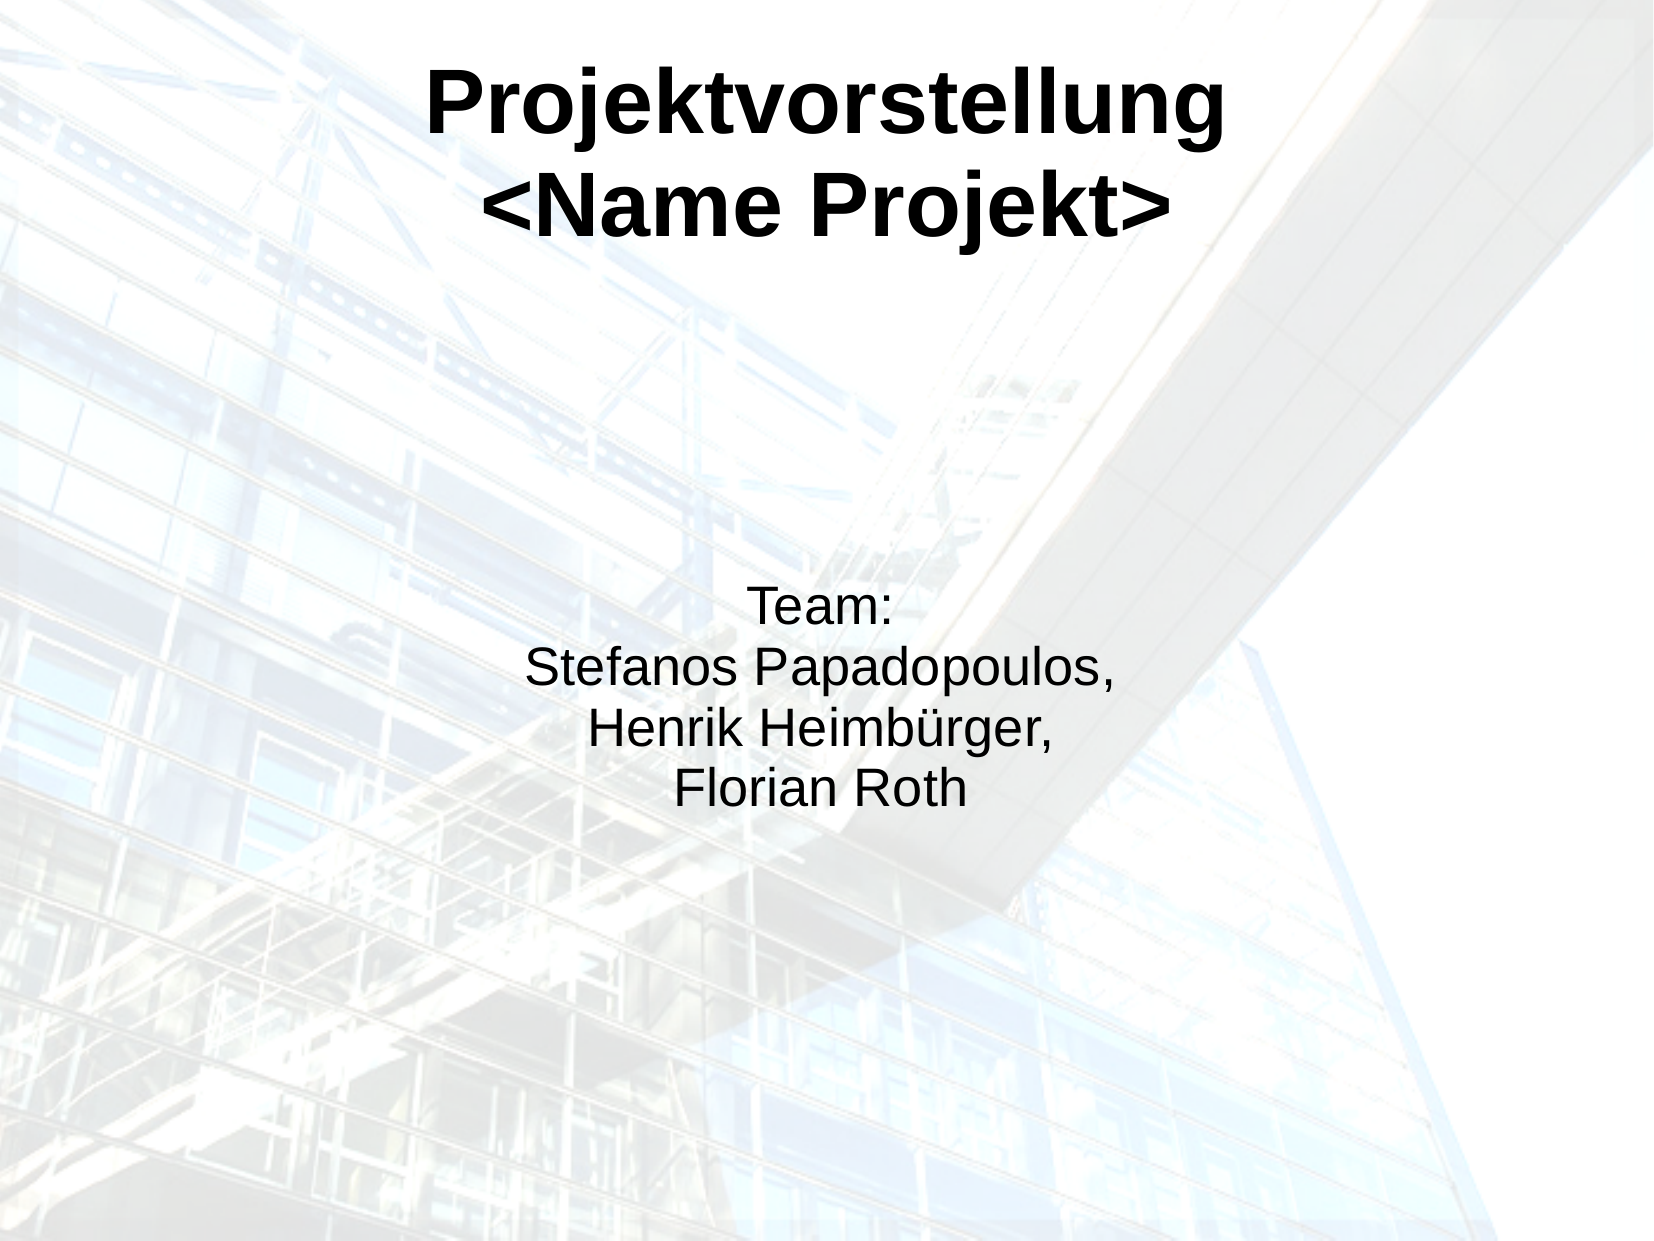

# Projektvorstellung <Name Projekt>
Team:
Stefanos Papadopoulos,
 Henrik Heimbürger,
Florian Roth